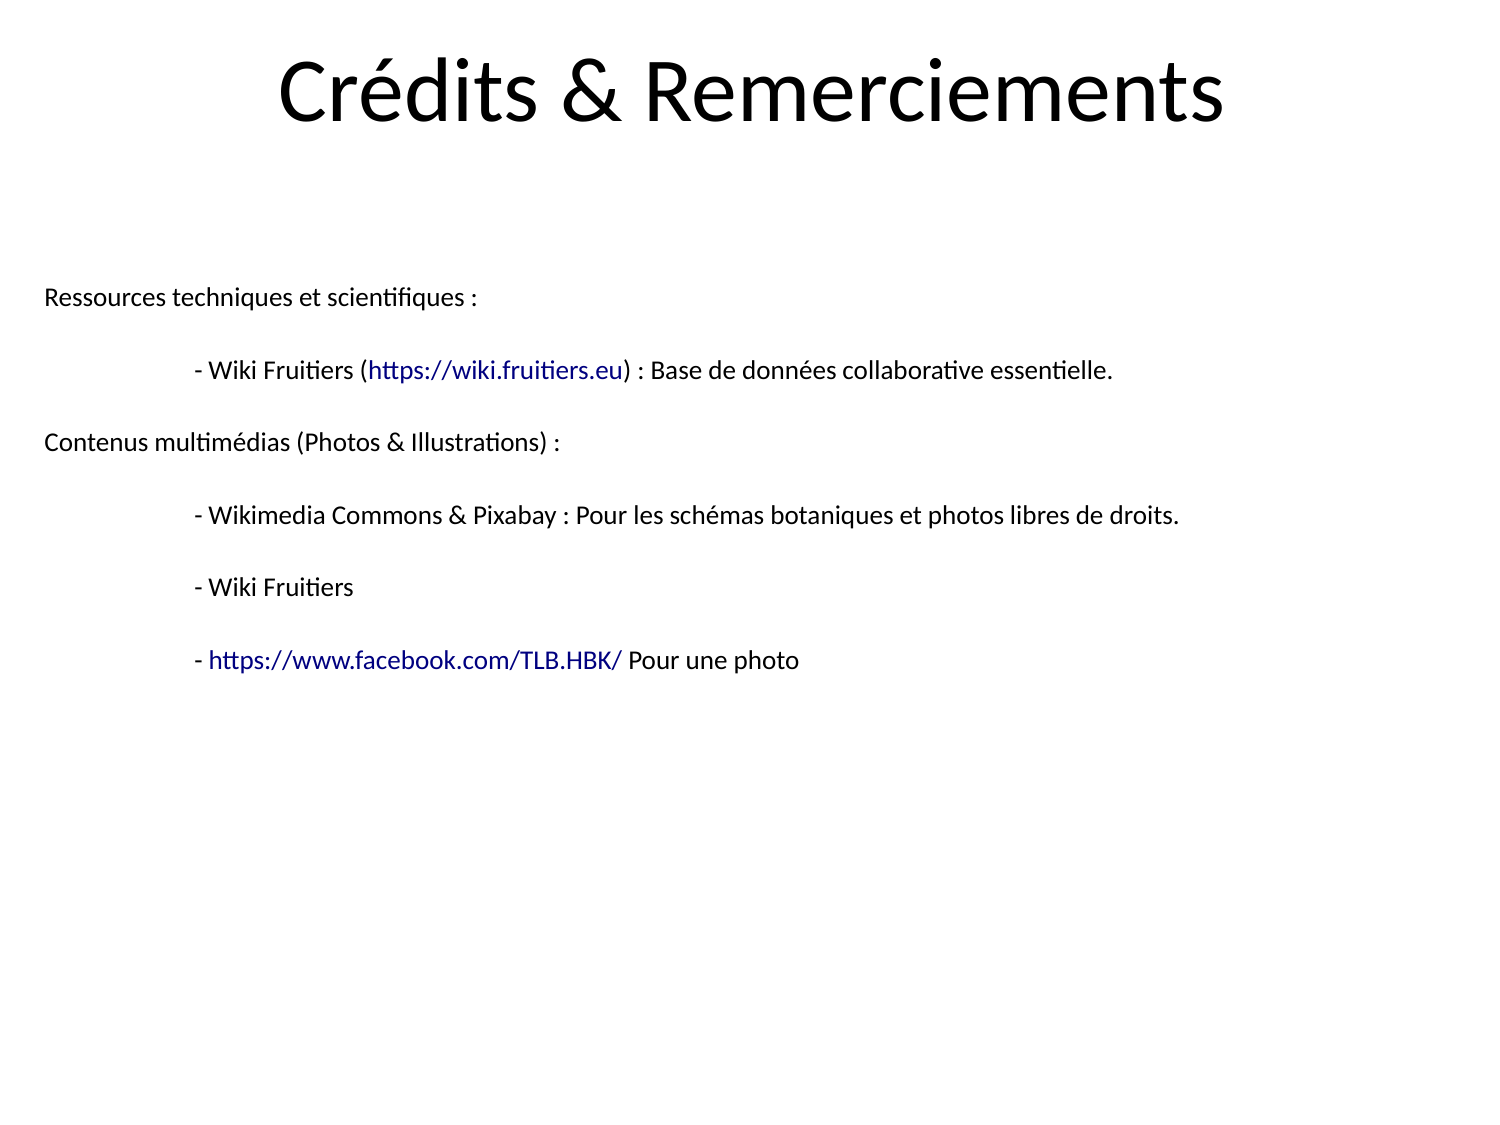

Crédits & Remerciements
Ressources techniques et scientifiques :
	- Wiki Fruitiers (https://wiki.fruitiers.eu) : Base de données collaborative essentielle.
Contenus multimédias (Photos & Illustrations) :
	- Wikimedia Commons & Pixabay : Pour les schémas botaniques et photos libres de droits.
	- Wiki Fruitiers
	- https://www.facebook.com/TLB.HBK/ Pour une photo